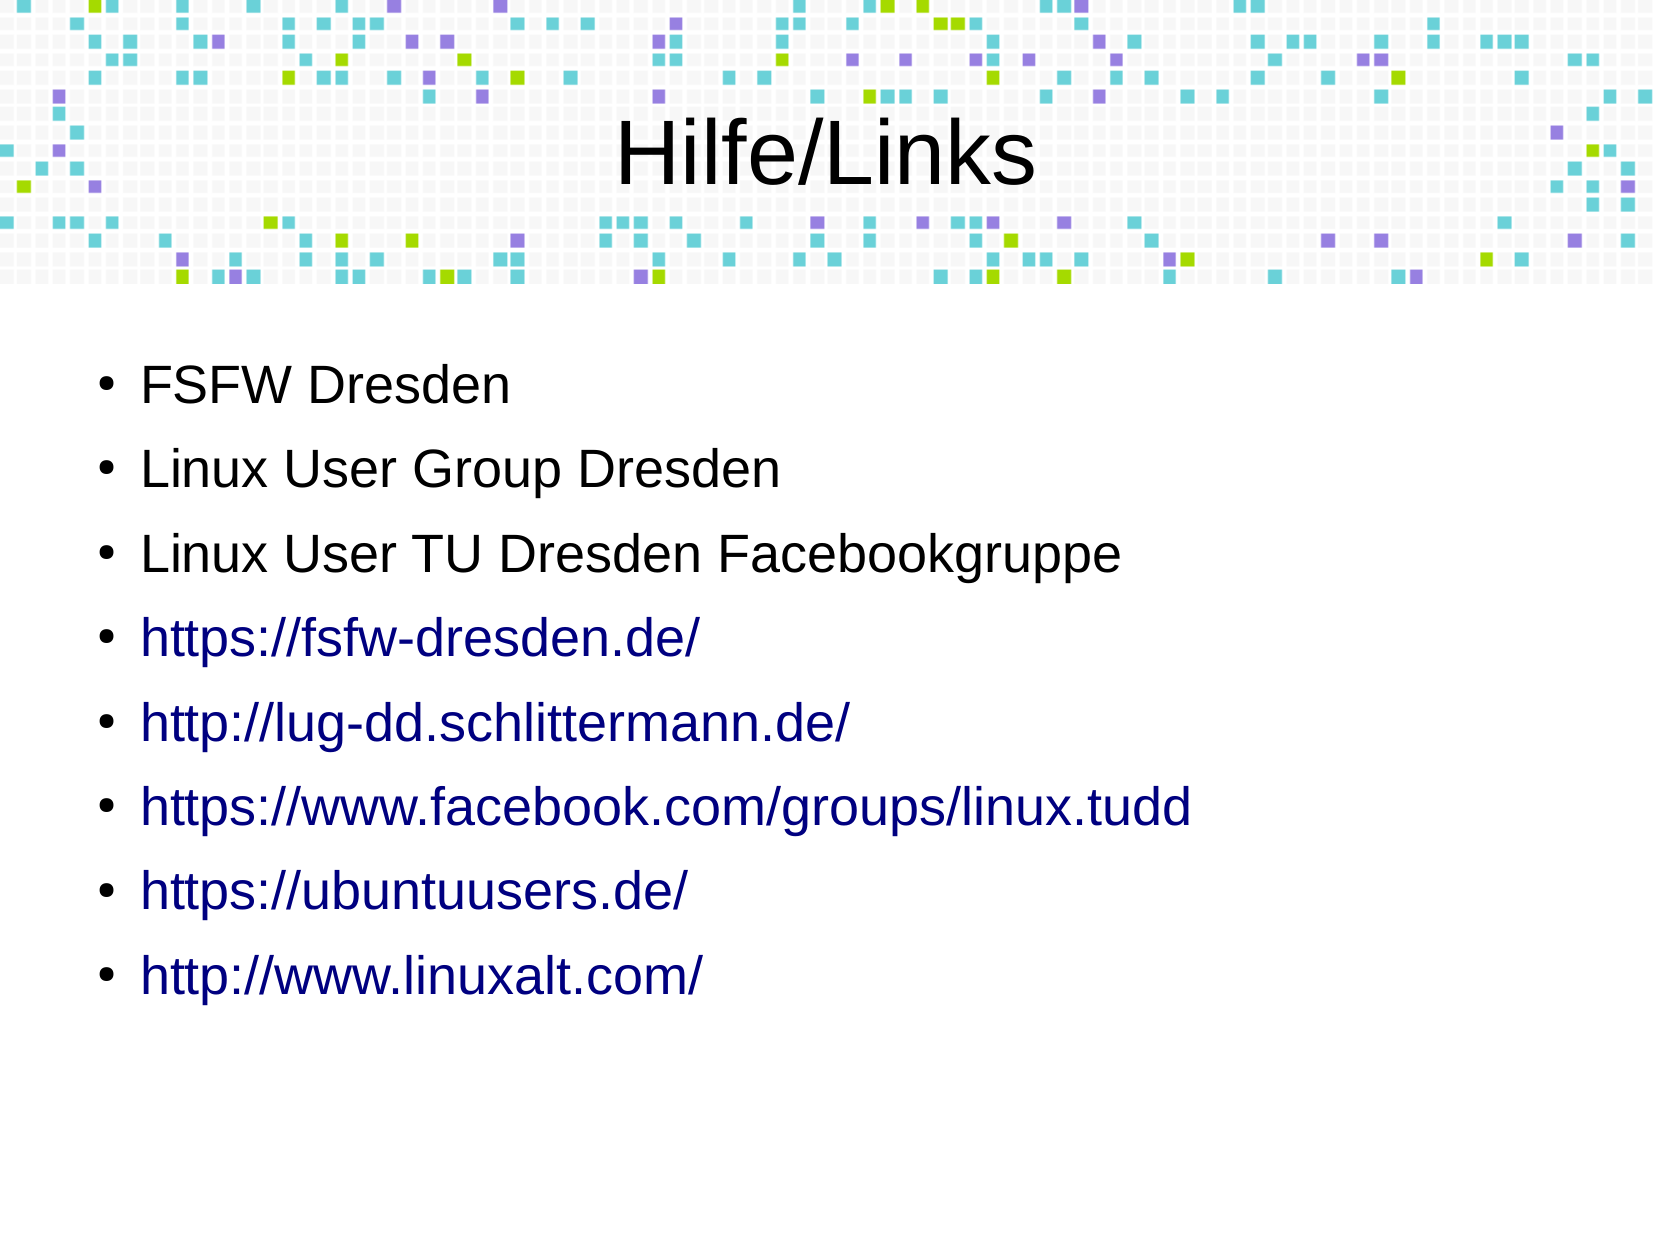

# Hilfe/Links
FSFW Dresden
Linux User Group Dresden
Linux User TU Dresden Facebookgruppe
https://fsfw-dresden.de/
http://lug-dd.schlittermann.de/
https://www.facebook.com/groups/linux.tudd
https://ubuntuusers.de/
http://www.linuxalt.com/